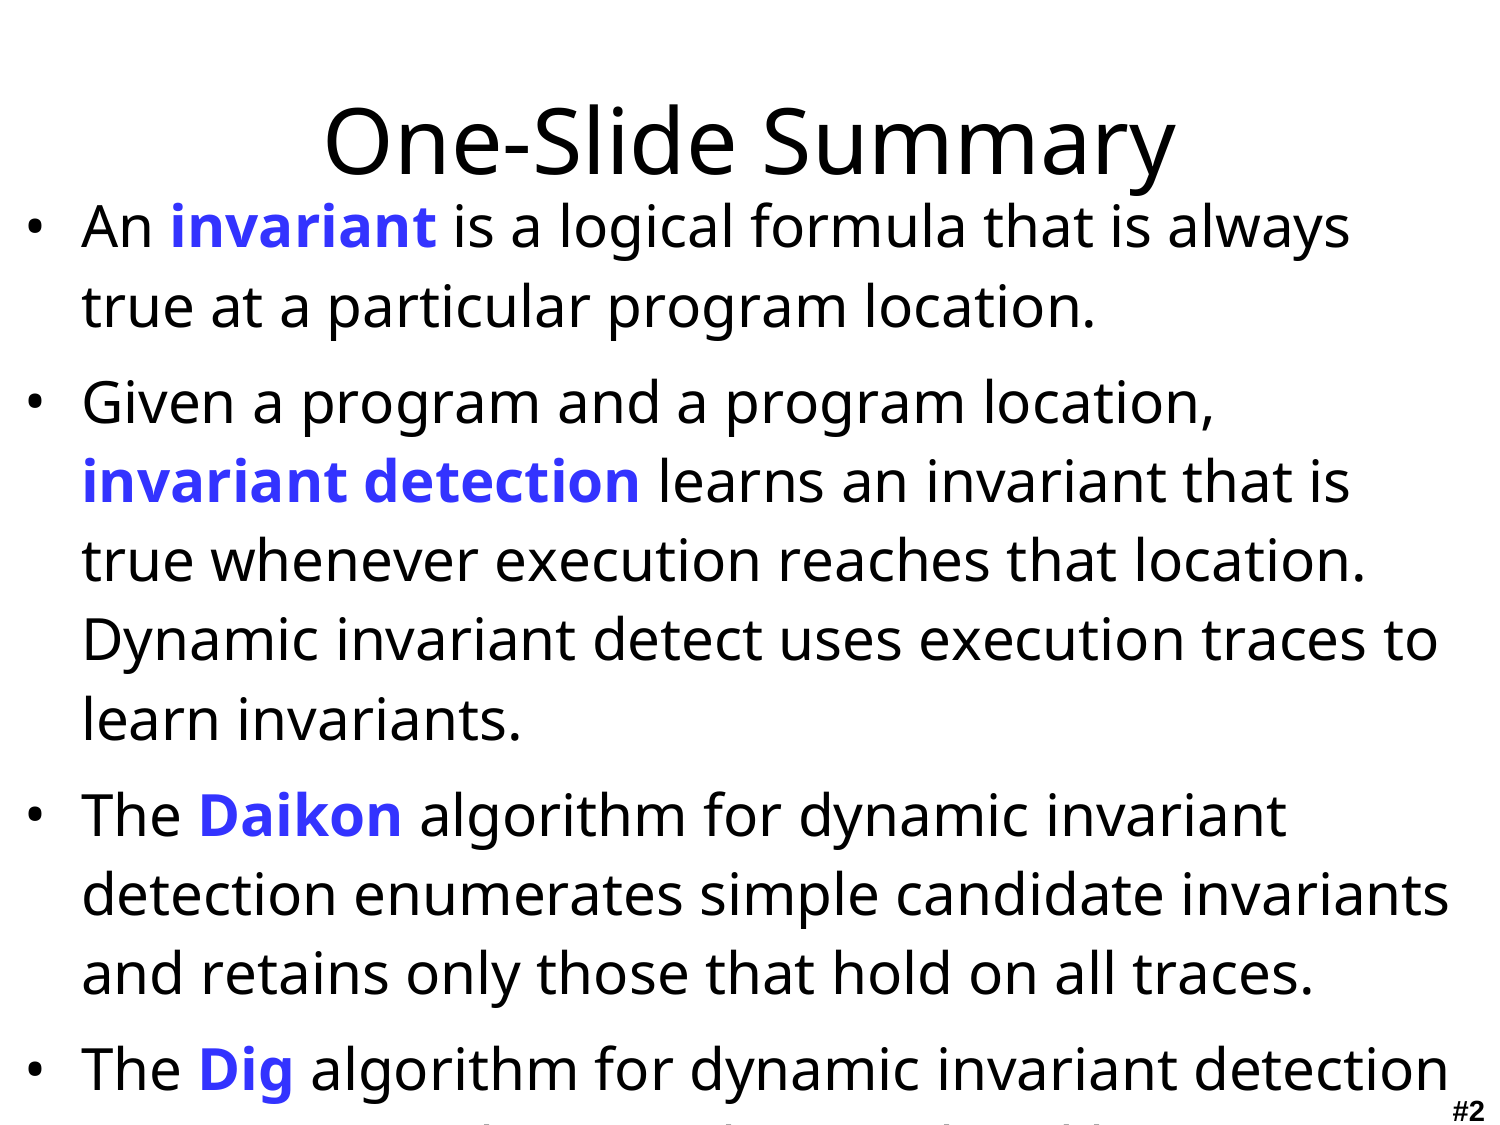

# One-Slide Summary
An invariant is a logical formula that is always true at a particular program location.
Given a program and a program location, invariant detection learns an invariant that is true whenever execution reaches that location. Dynamic invariant detect uses execution traces to learn invariants.
The Daikon algorithm for dynamic invariant detection enumerates simple candidate invariants and retains only those that hold on all traces.
The Dig algorithm for dynamic invariant detection generates nonlinear polynomial and linear array invariants via SMT, polyhedra, and equations.
2